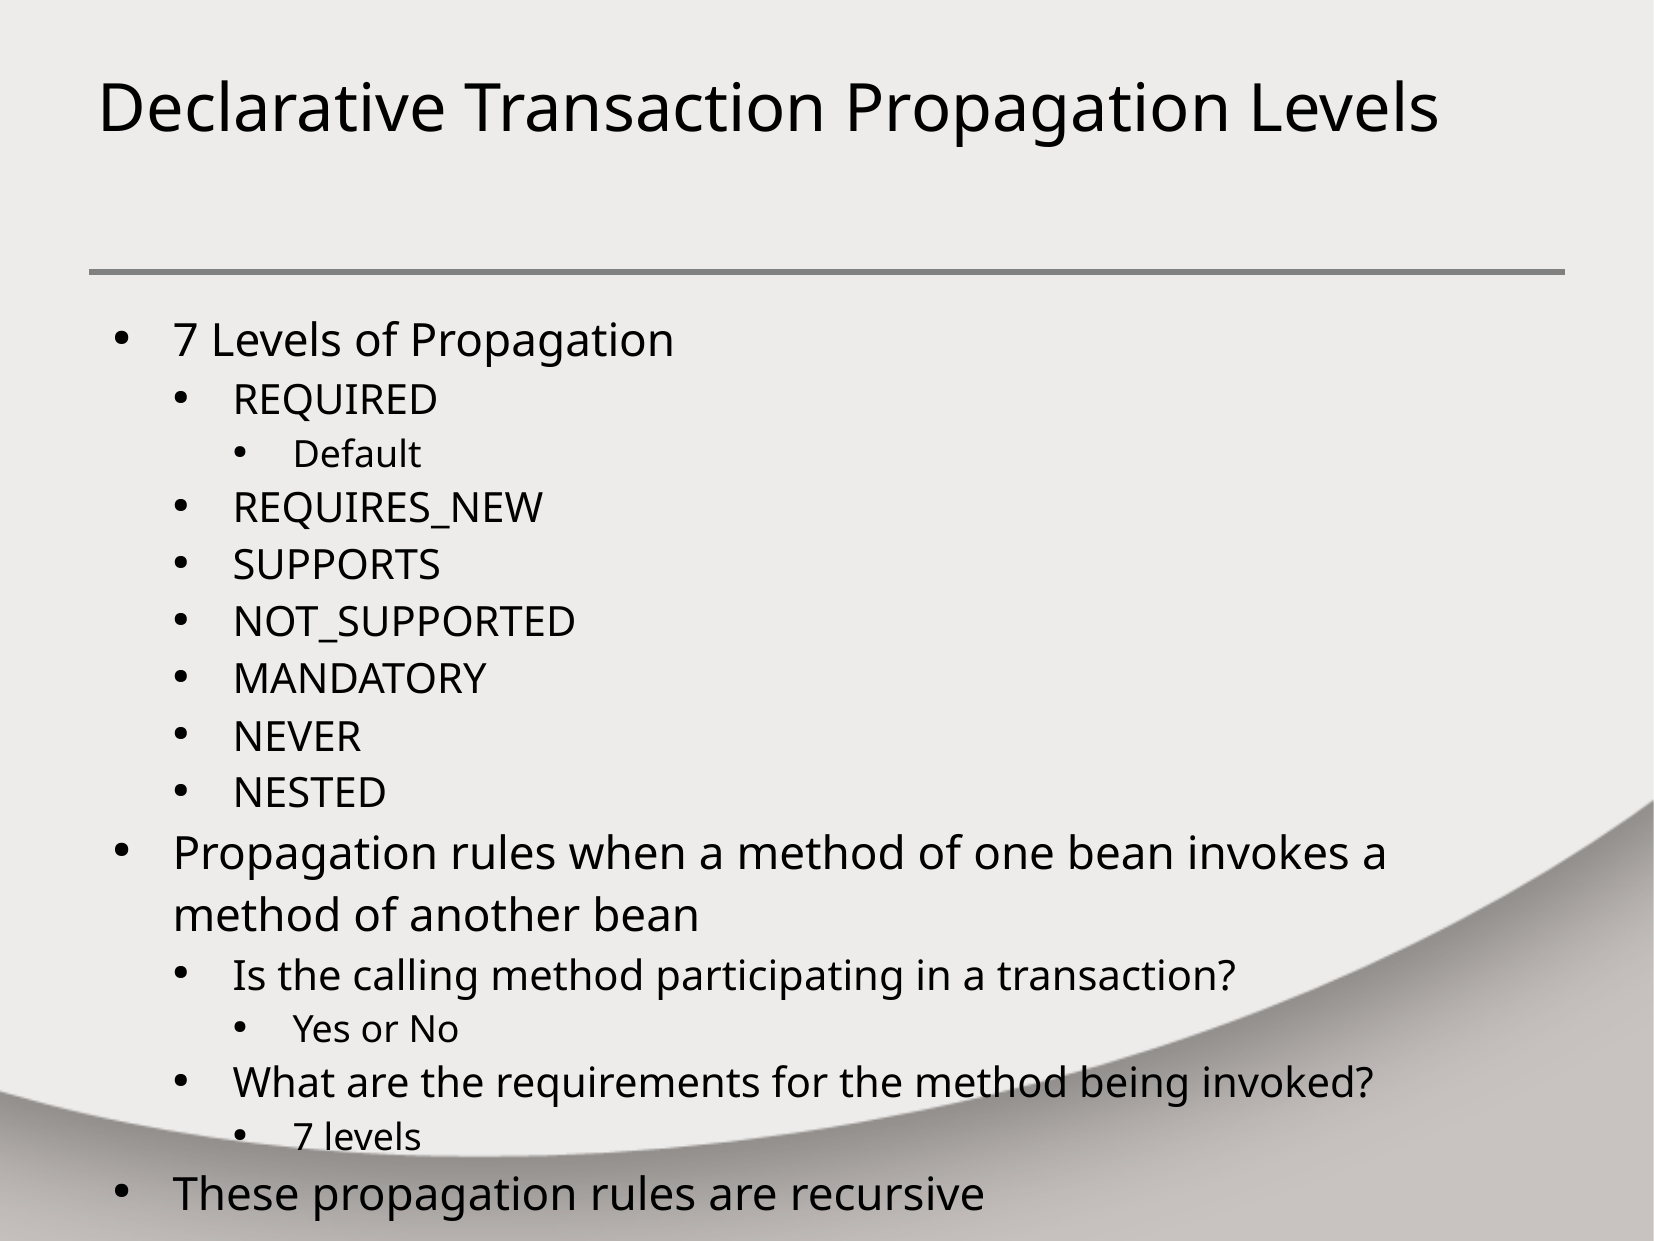

# Declarative Transaction Propagation Levels
7 Levels of Propagation
REQUIRED
Default
REQUIRES_NEW
SUPPORTS
NOT_SUPPORTED
MANDATORY
NEVER
NESTED
Propagation rules when a method of one bean invokes a method of another bean
Is the calling method participating in a transaction?
Yes or No
What are the requirements for the method being invoked?
7 levels
These propagation rules are recursive